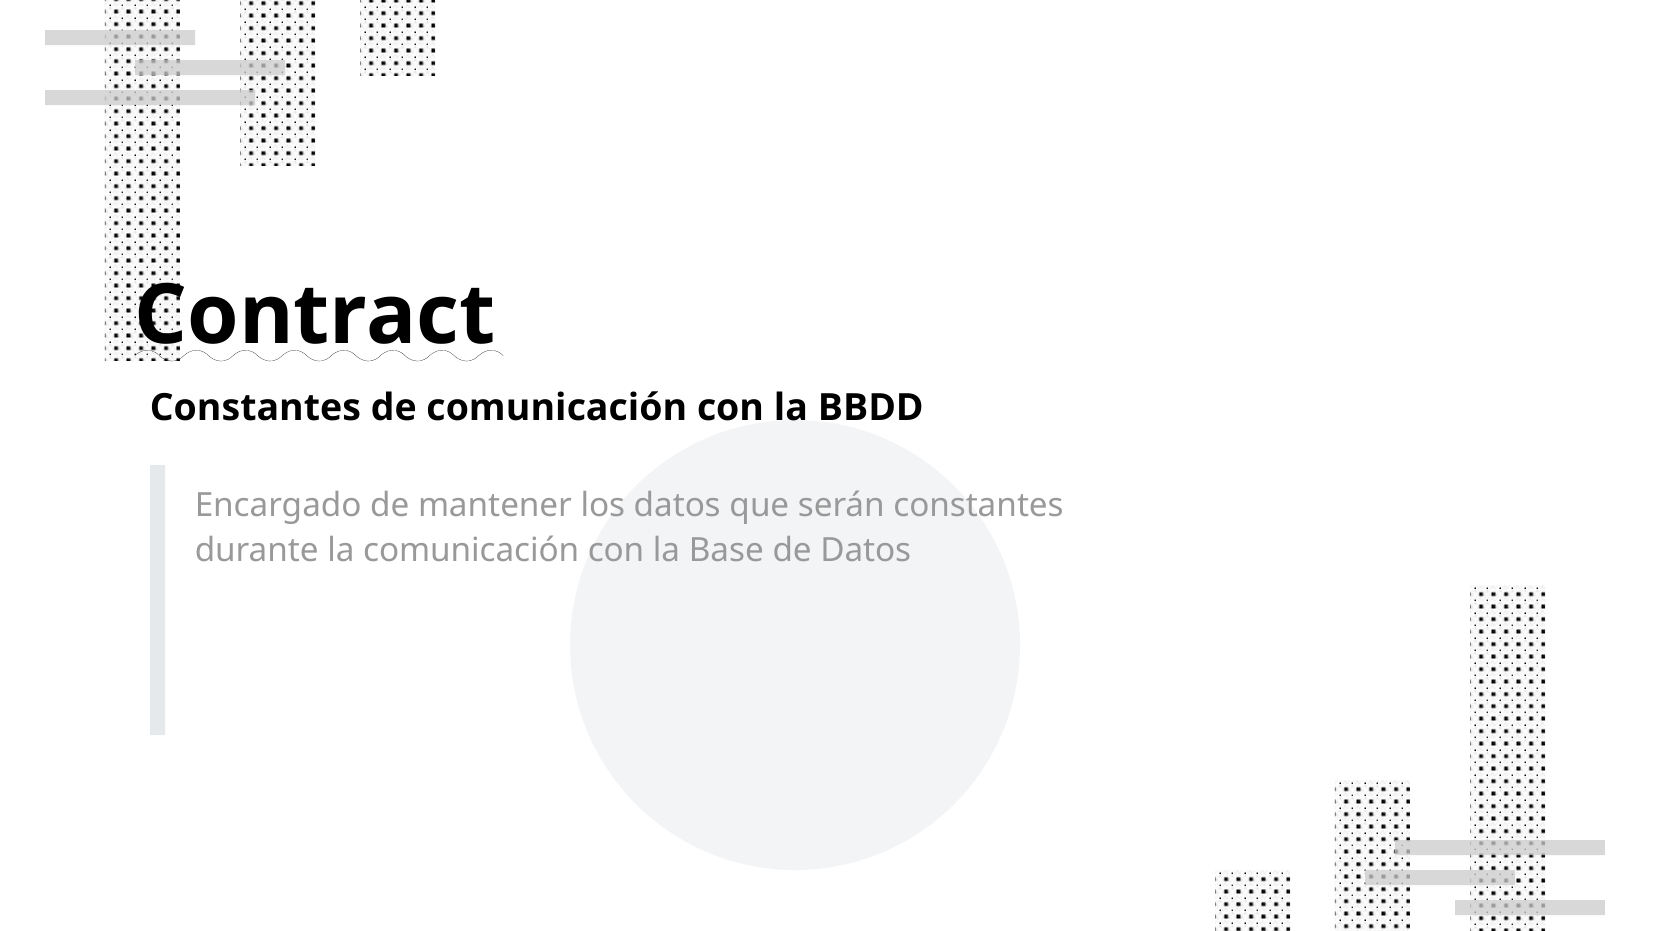

Contract
Constantes de comunicación con la BBDD
Encargado de mantener los datos que serán constantes durante la comunicación con la Base de Datos